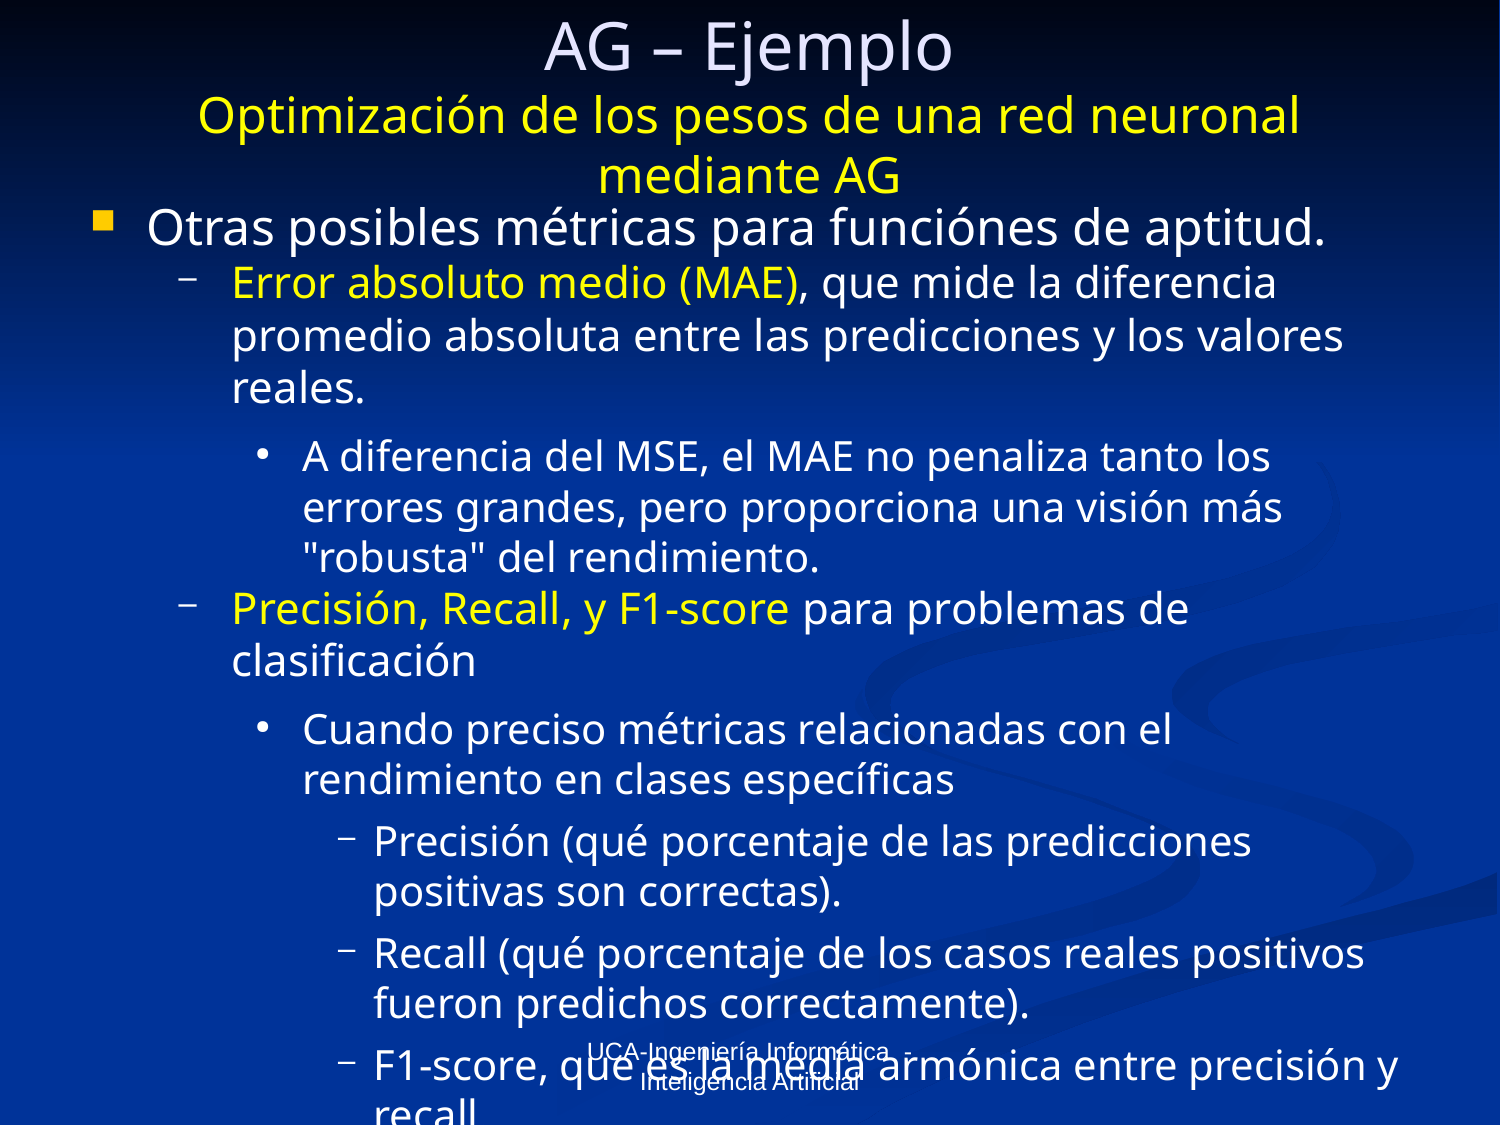

# AG – Ejemplo Optimización de los pesos de una red neuronal mediante AG
Otras posibles métricas para funciónes de aptitud.
Error absoluto medio (MAE), que mide la diferencia promedio absoluta entre las predicciones y los valores reales.
A diferencia del MSE, el MAE no penaliza tanto los errores grandes, pero proporciona una visión más "robusta" del rendimiento.
Precisión, Recall, y F1-score para problemas de clasificación
Cuando preciso métricas relacionadas con el rendimiento en clases específicas
Precisión (qué porcentaje de las predicciones positivas son correctas).
Recall (qué porcentaje de los casos reales positivos fueron predichos correctamente).
F1-score, que es la media armónica entre precisión y recall.
UCA-Ingeniería Informática - Inteligencia Artificial